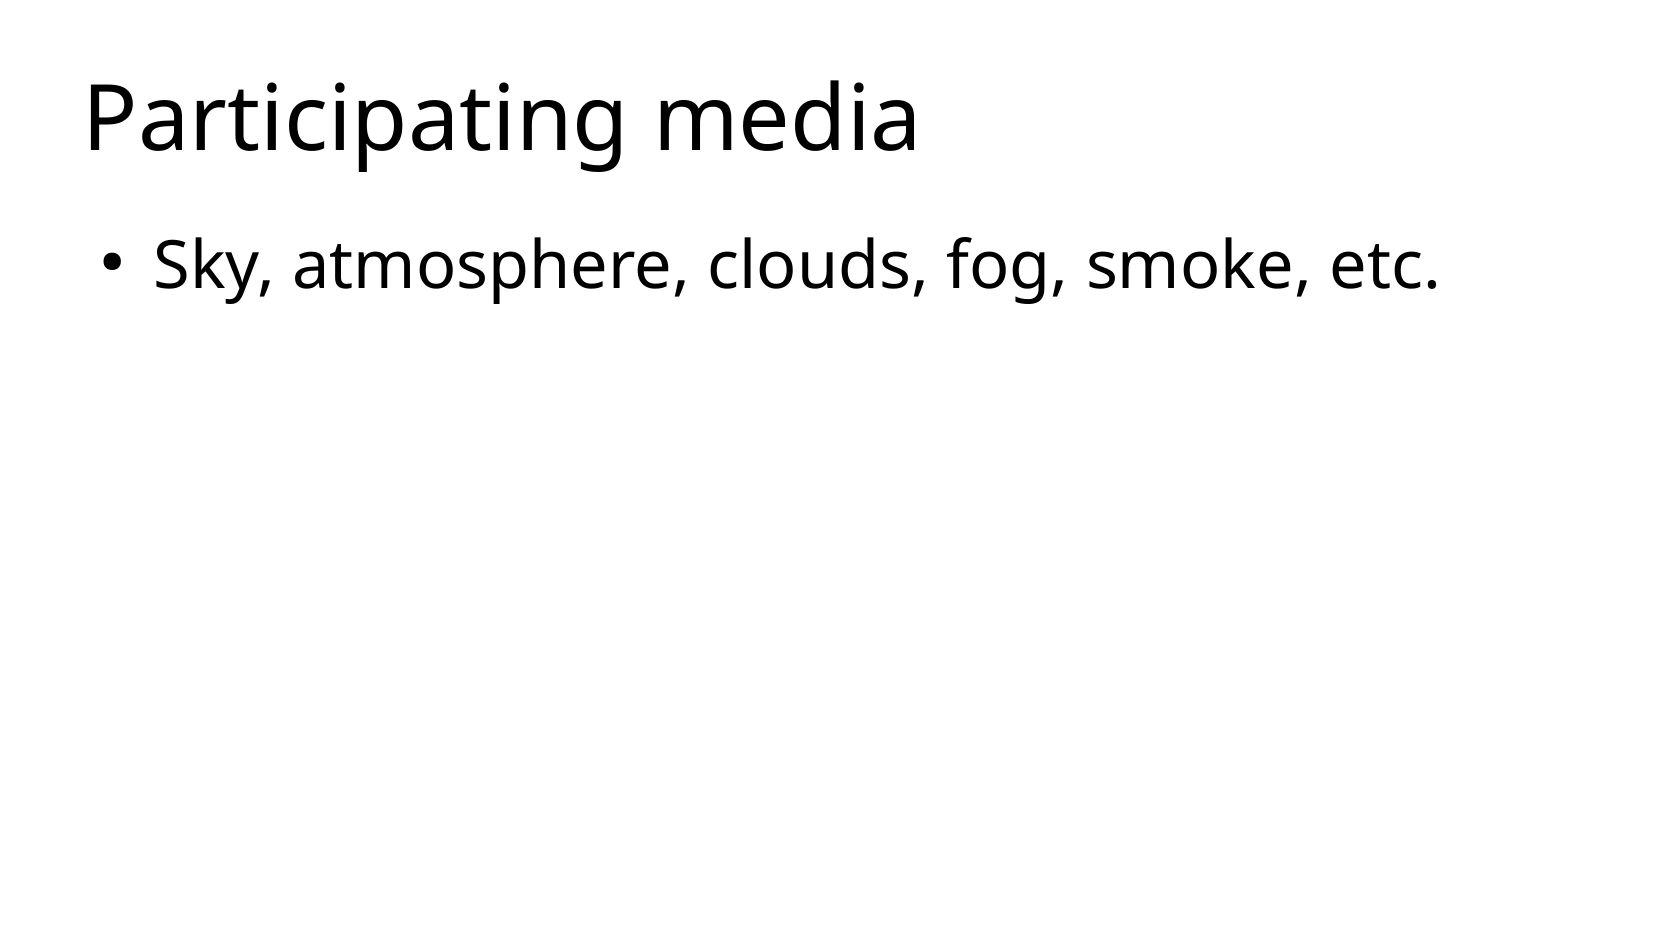

# Participating media
Sky, atmosphere, clouds, fog, smoke, etc.